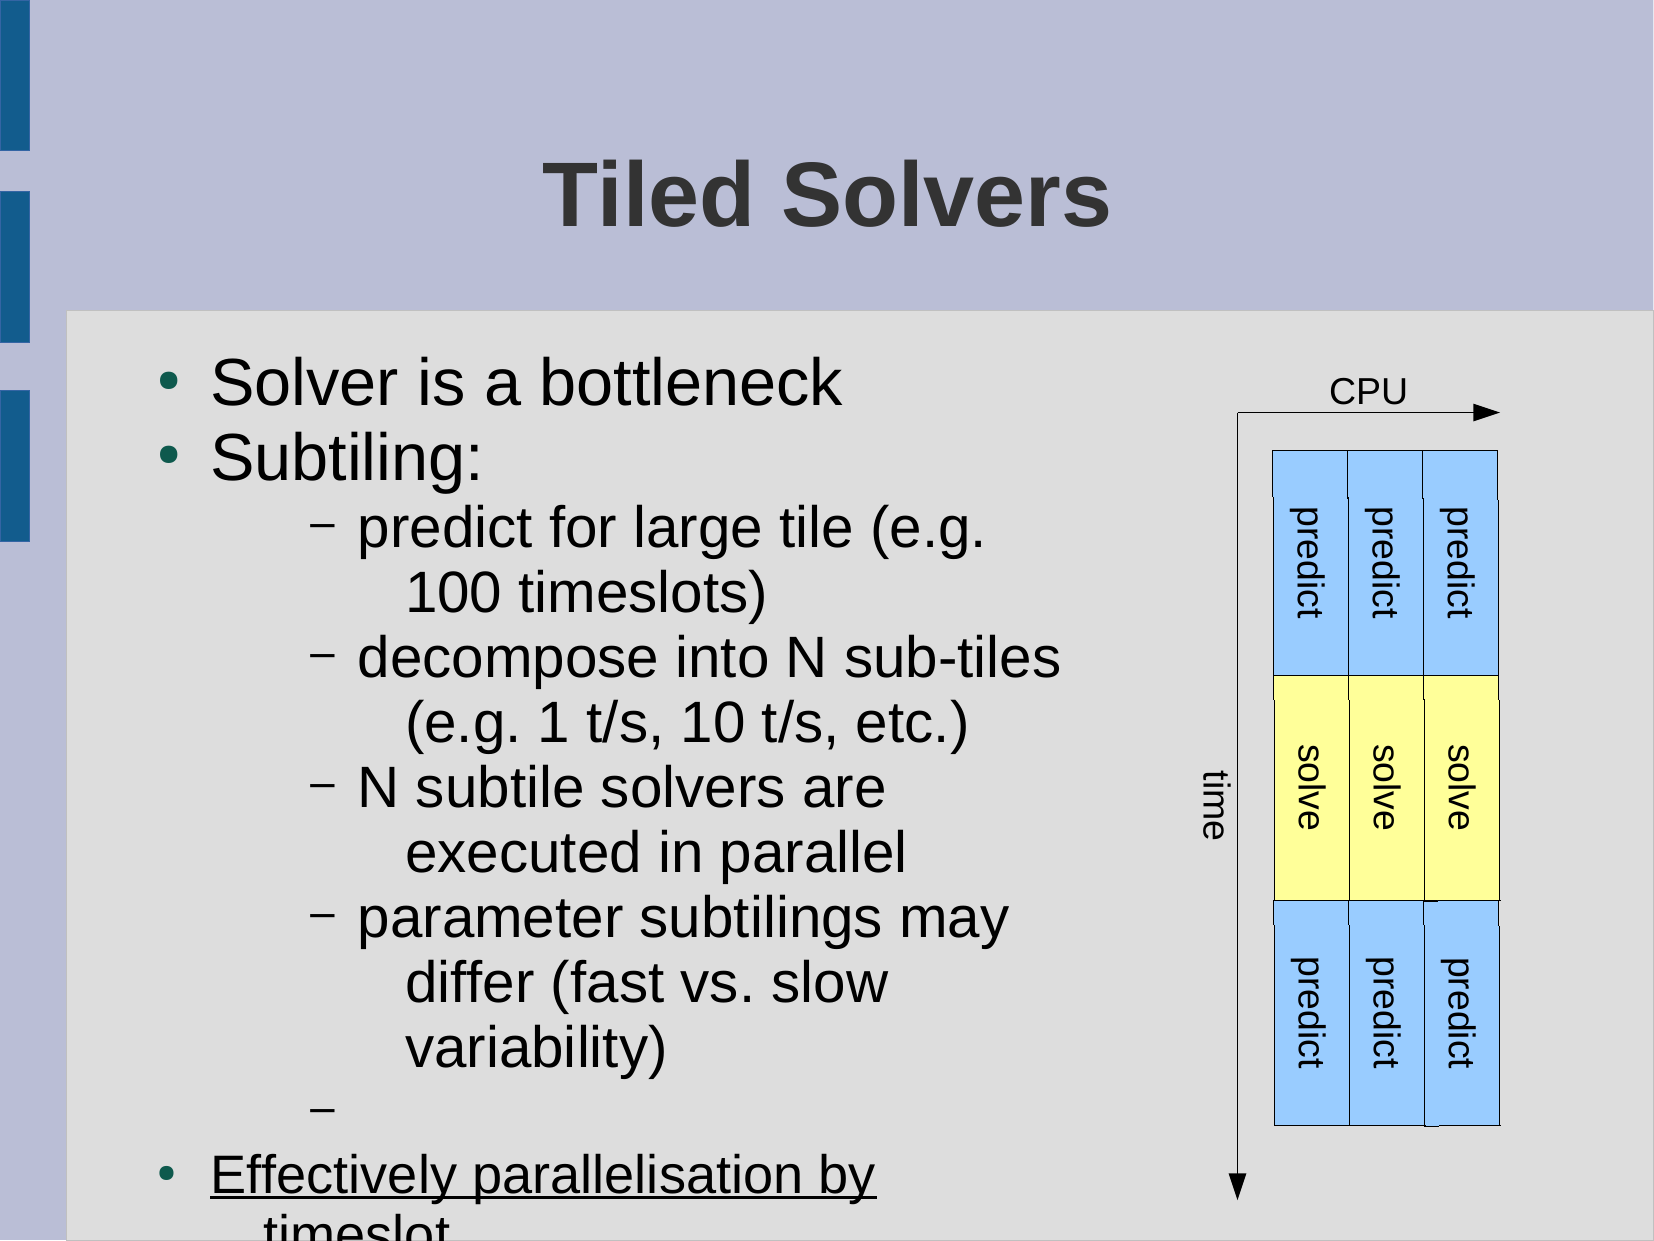

# Tiled Solvers
Solver is a bottleneck
Subtiling:
predict for large tile (e.g. 100 timeslots)
decompose into N sub-tiles (e.g. 1 t/s, 10 t/s, etc.)
N subtile solvers are executed in parallel
parameter subtilings may differ (fast vs. slow variability)
Effectively parallelisation by timeslot.
time
CPU
predict
predict
predict
solve
solve
solve
predict
predict
predict